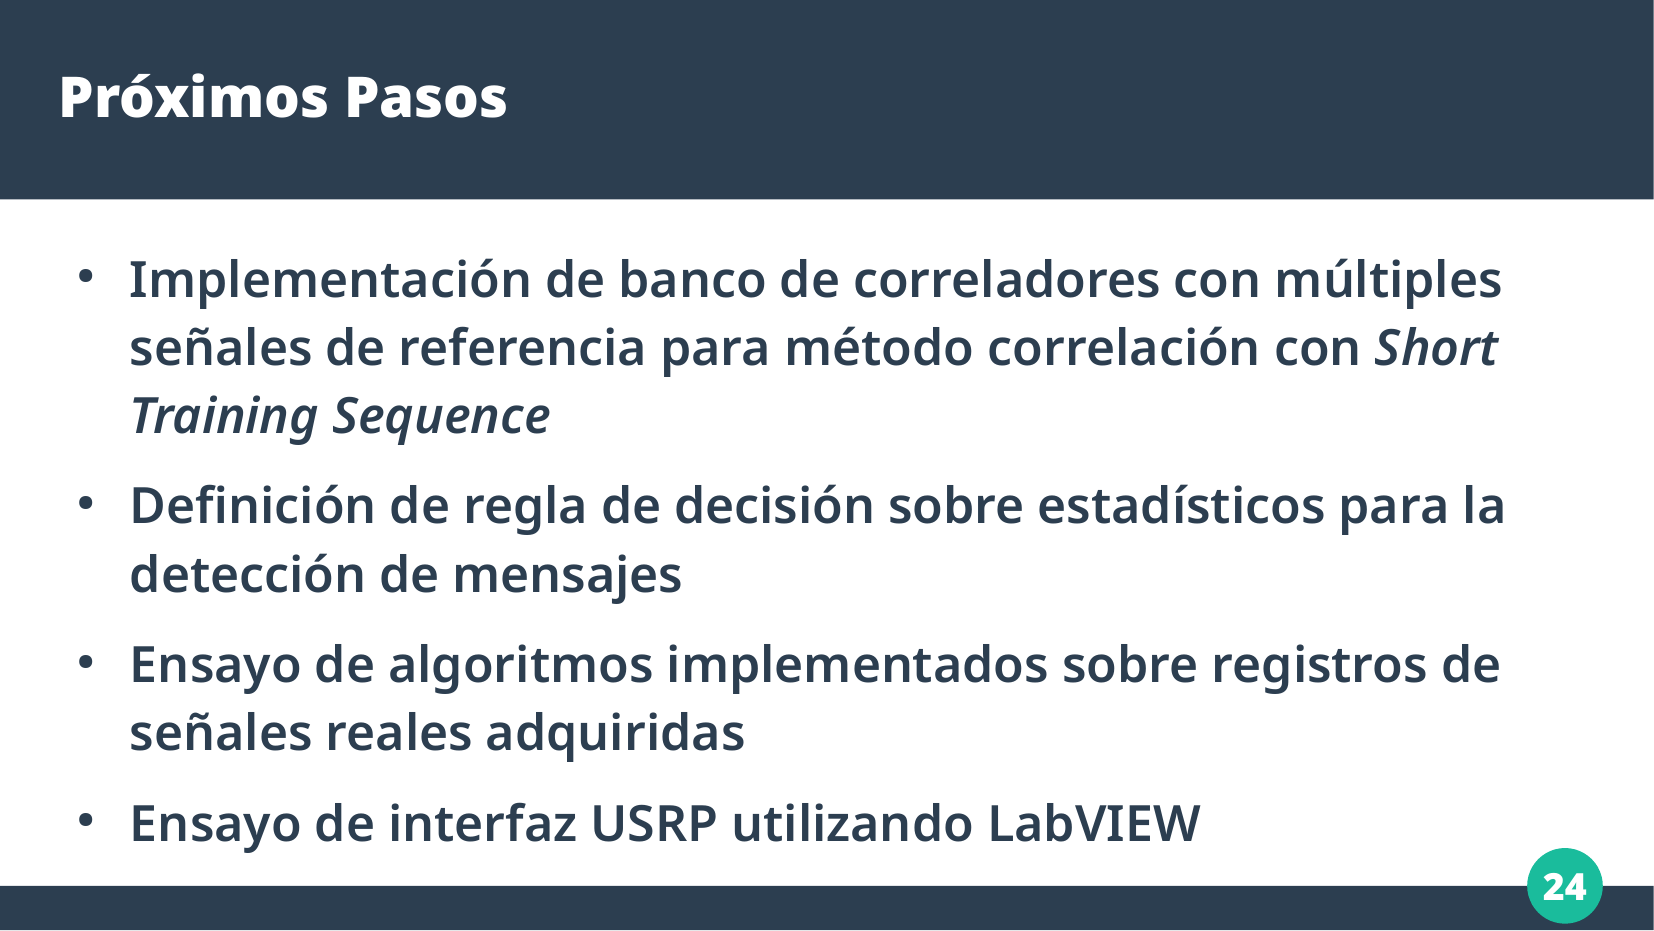

# Próximos Pasos
Implementación de banco de correladores con múltiples señales de referencia para método correlación con Short Training Sequence
Definición de regla de decisión sobre estadísticos para la detección de mensajes
Ensayo de algoritmos implementados sobre registros de señales reales adquiridas
Ensayo de interfaz USRP utilizando LabVIEW